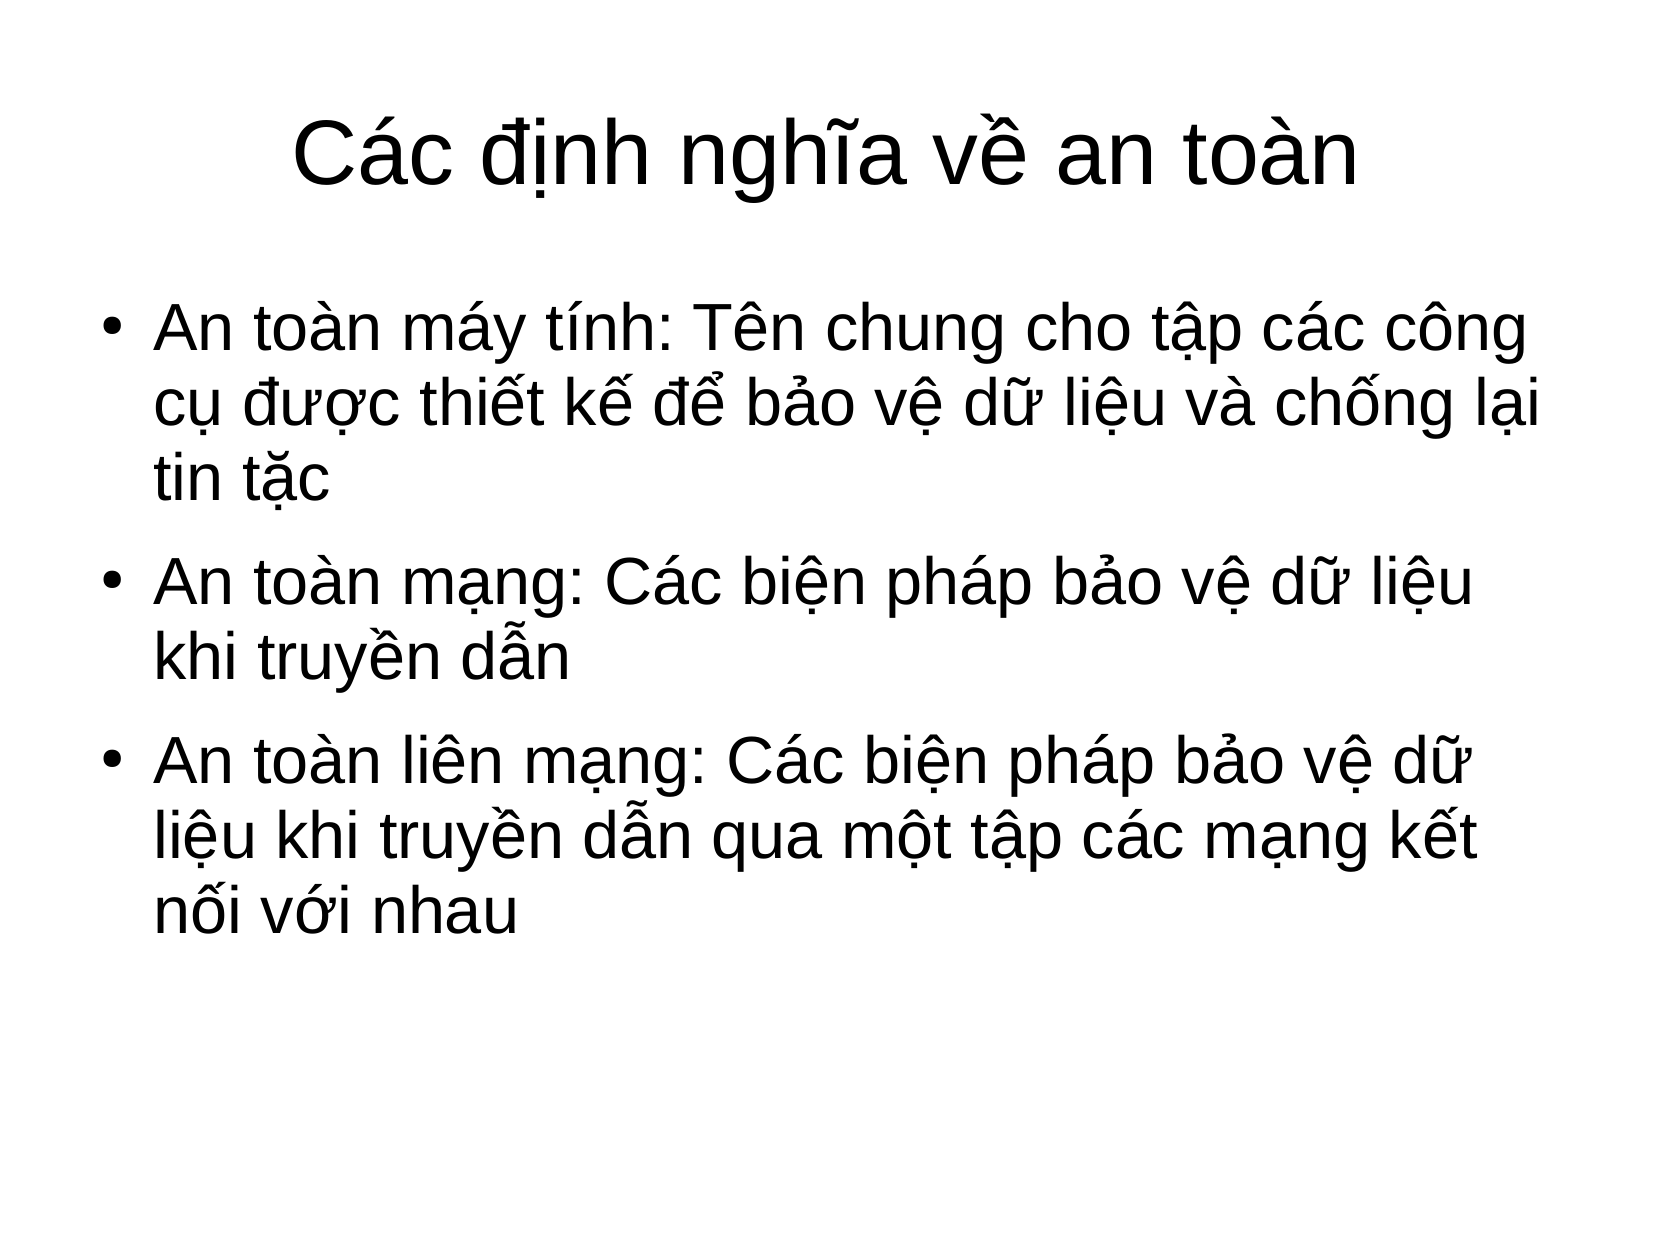

# Các định nghĩa về an toàn
An toàn máy tính: Tên chung cho tập các công cụ được thiết kế để bảo vệ dữ liệu và chống lại tin tặc
An toàn mạng: Các biện pháp bảo vệ dữ liệu khi truyền dẫn
An toàn liên mạng: Các biện pháp bảo vệ dữ liệu khi truyền dẫn qua một tập các mạng kết nối với nhau